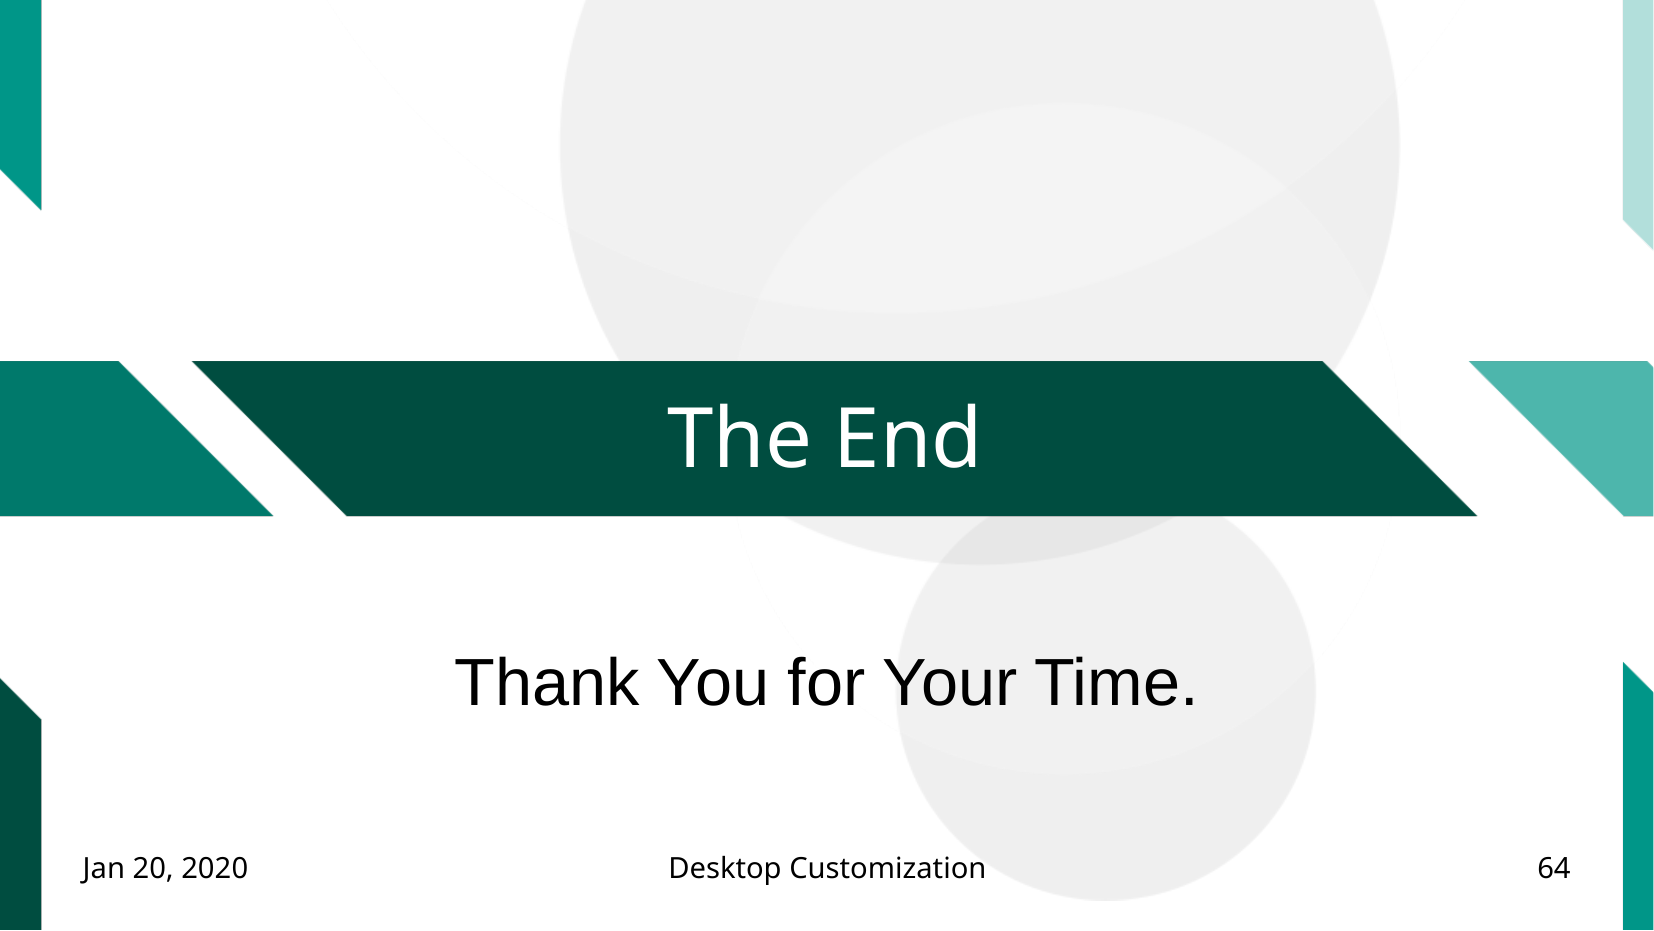

# The End
Thank You for Your Time.
Jan 20, 2020
Desktop Customization
64